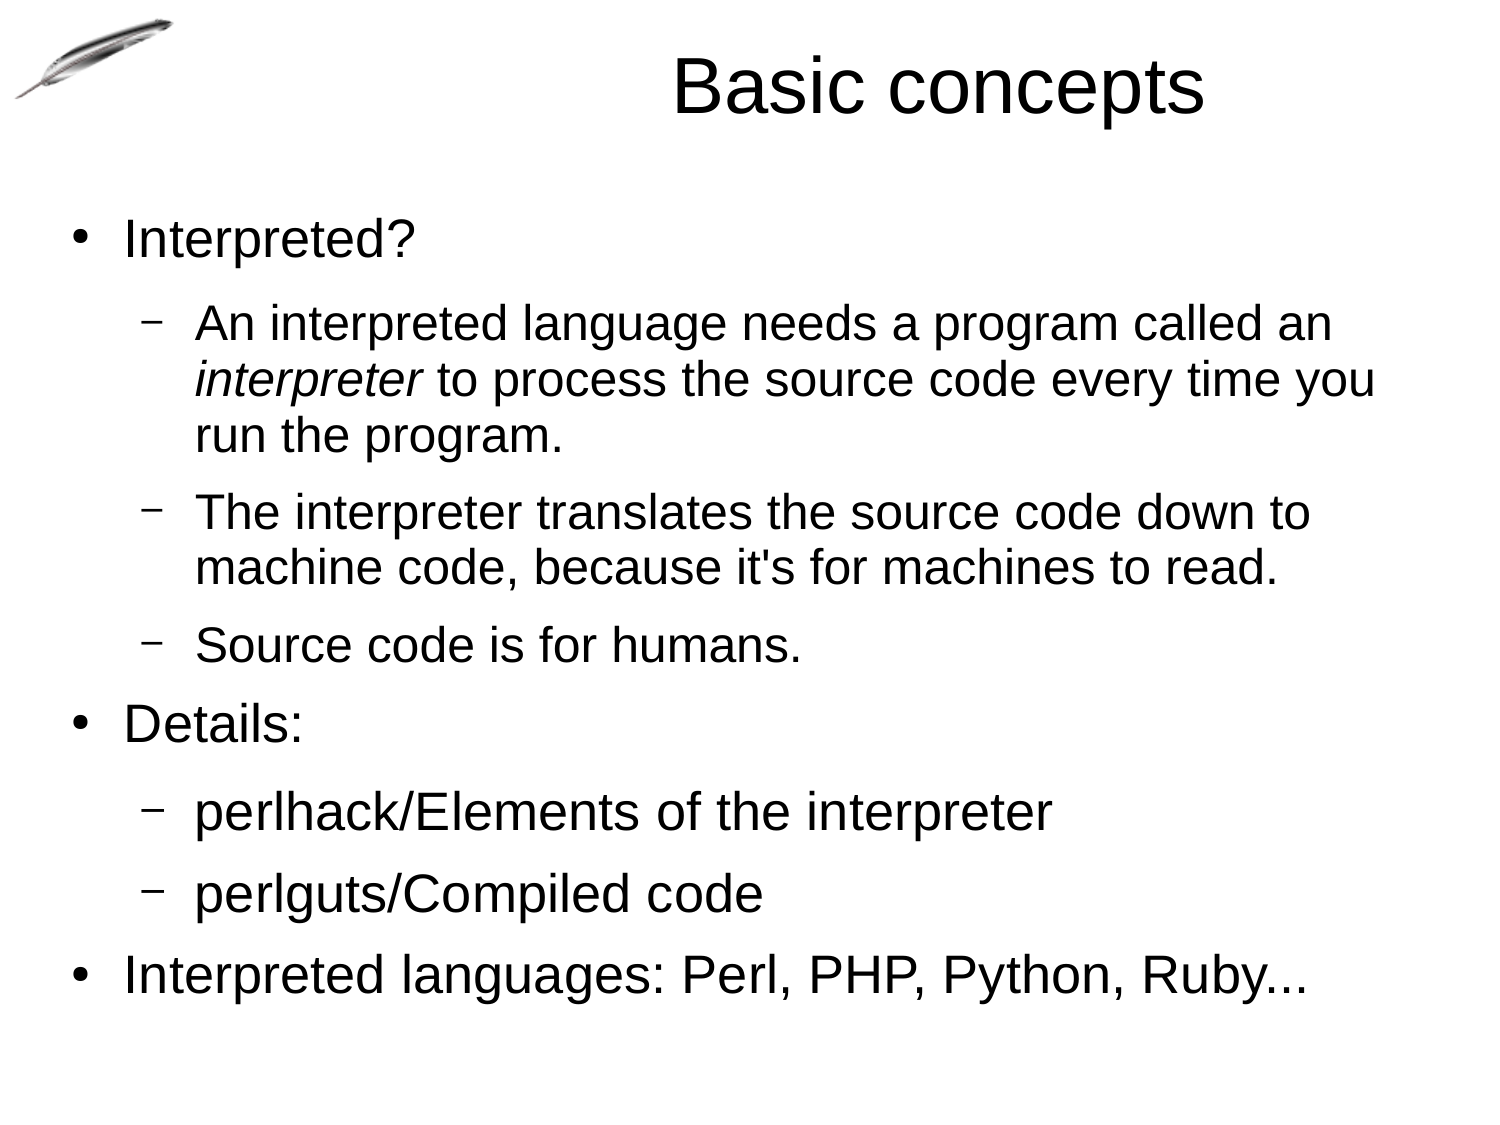

# Basic concepts
Interpreted?
An interpreted language needs a program called an interpreter to process the source code every time you run the program.
The interpreter translates the source code down to machine code, because it's for machines to read.
Source code is for humans.
Details:
perlhack/Elements of the interpreter
perlguts/Compiled code
Interpreted languages: Perl, PHP, Python, Ruby...